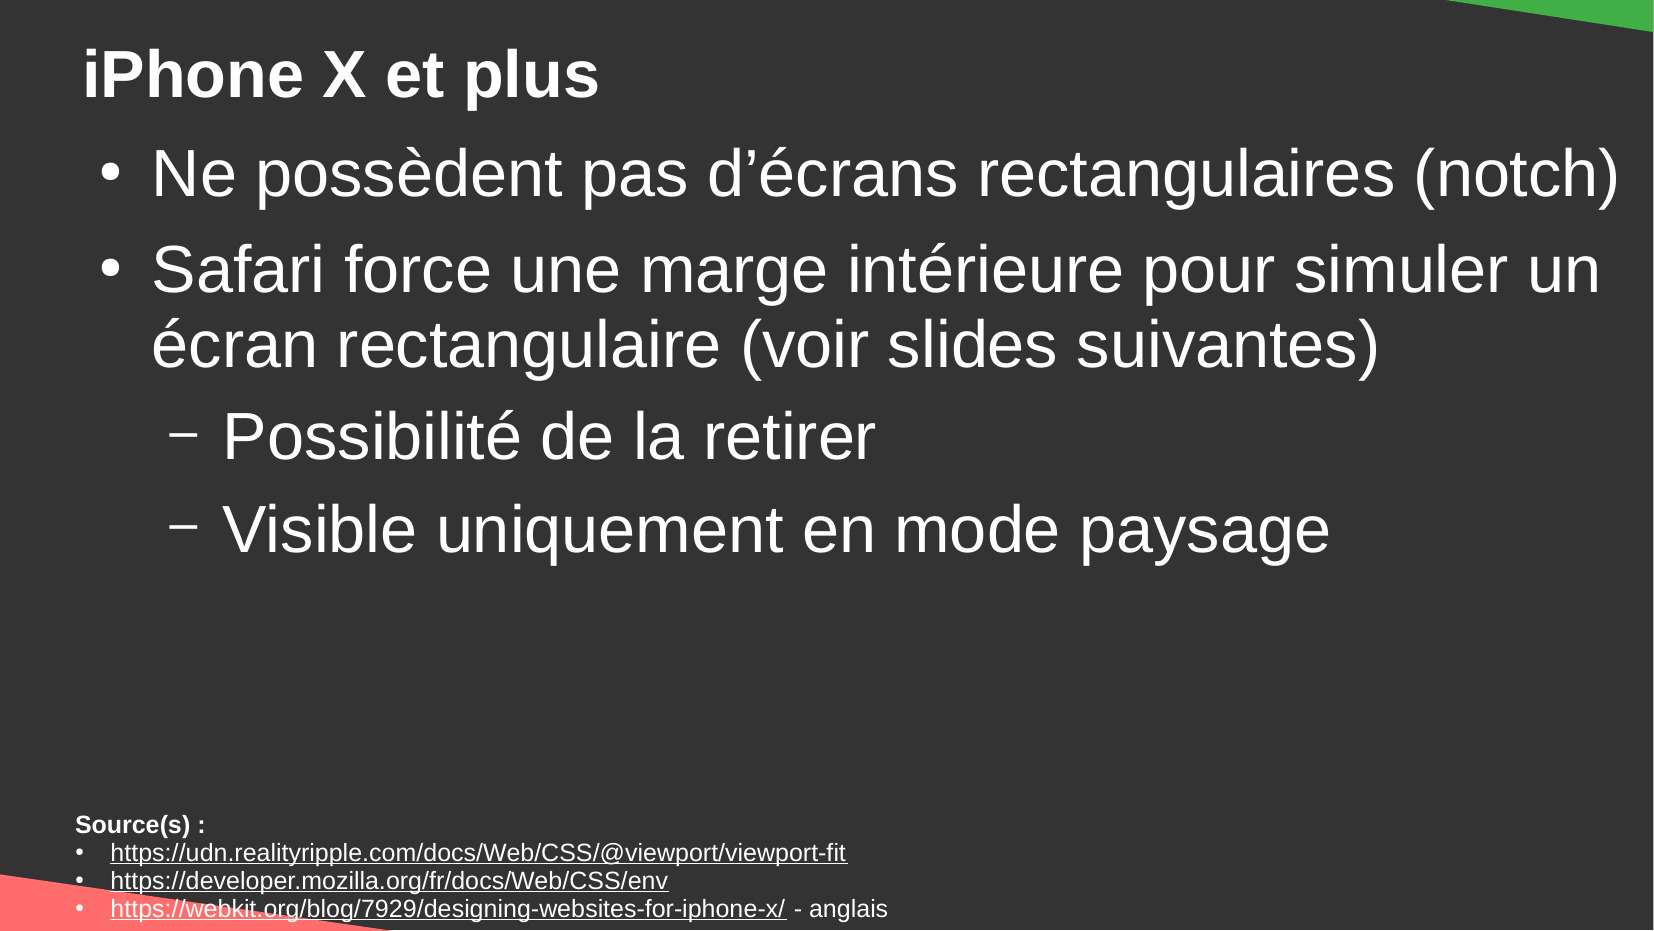

# iPhone X et plus
Ne possèdent pas d’écrans rectangulaires (notch)
Safari force une marge intérieure pour simuler un écran rectangulaire (voir slides suivantes)
Possibilité de la retirer
Visible uniquement en mode paysage
Source(s) :
https://udn.realityripple.com/docs/Web/CSS/@viewport/viewport-fit
https://developer.mozilla.org/fr/docs/Web/CSS/env
https://webkit.org/blog/7929/designing-websites-for-iphone-x/ - anglais